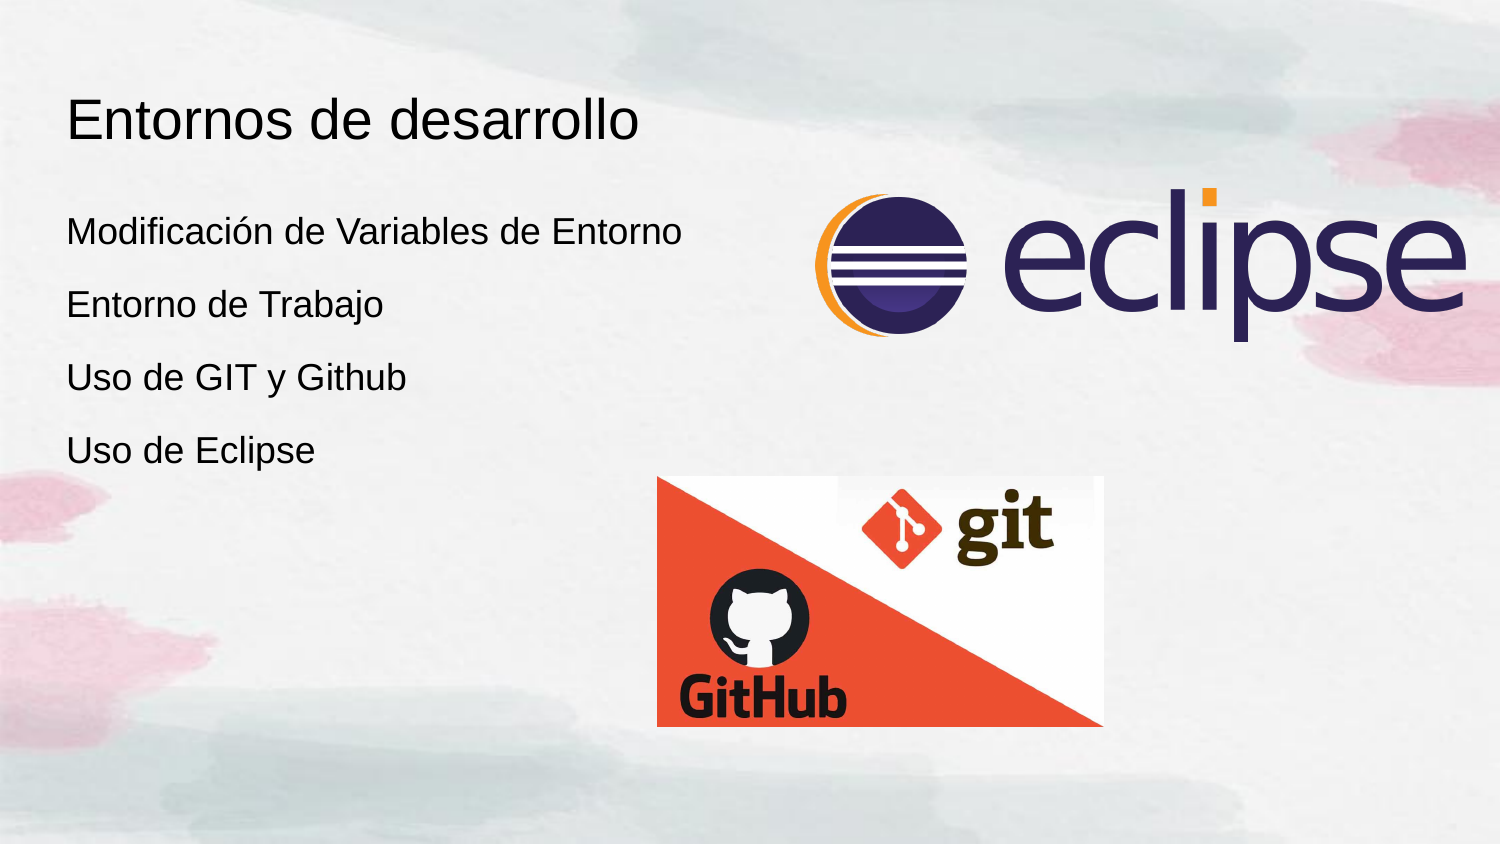

# Entornos de desarrollo
Modificación de Variables de Entorno
Entorno de Trabajo
Uso de GIT y Github
Uso de Eclipse